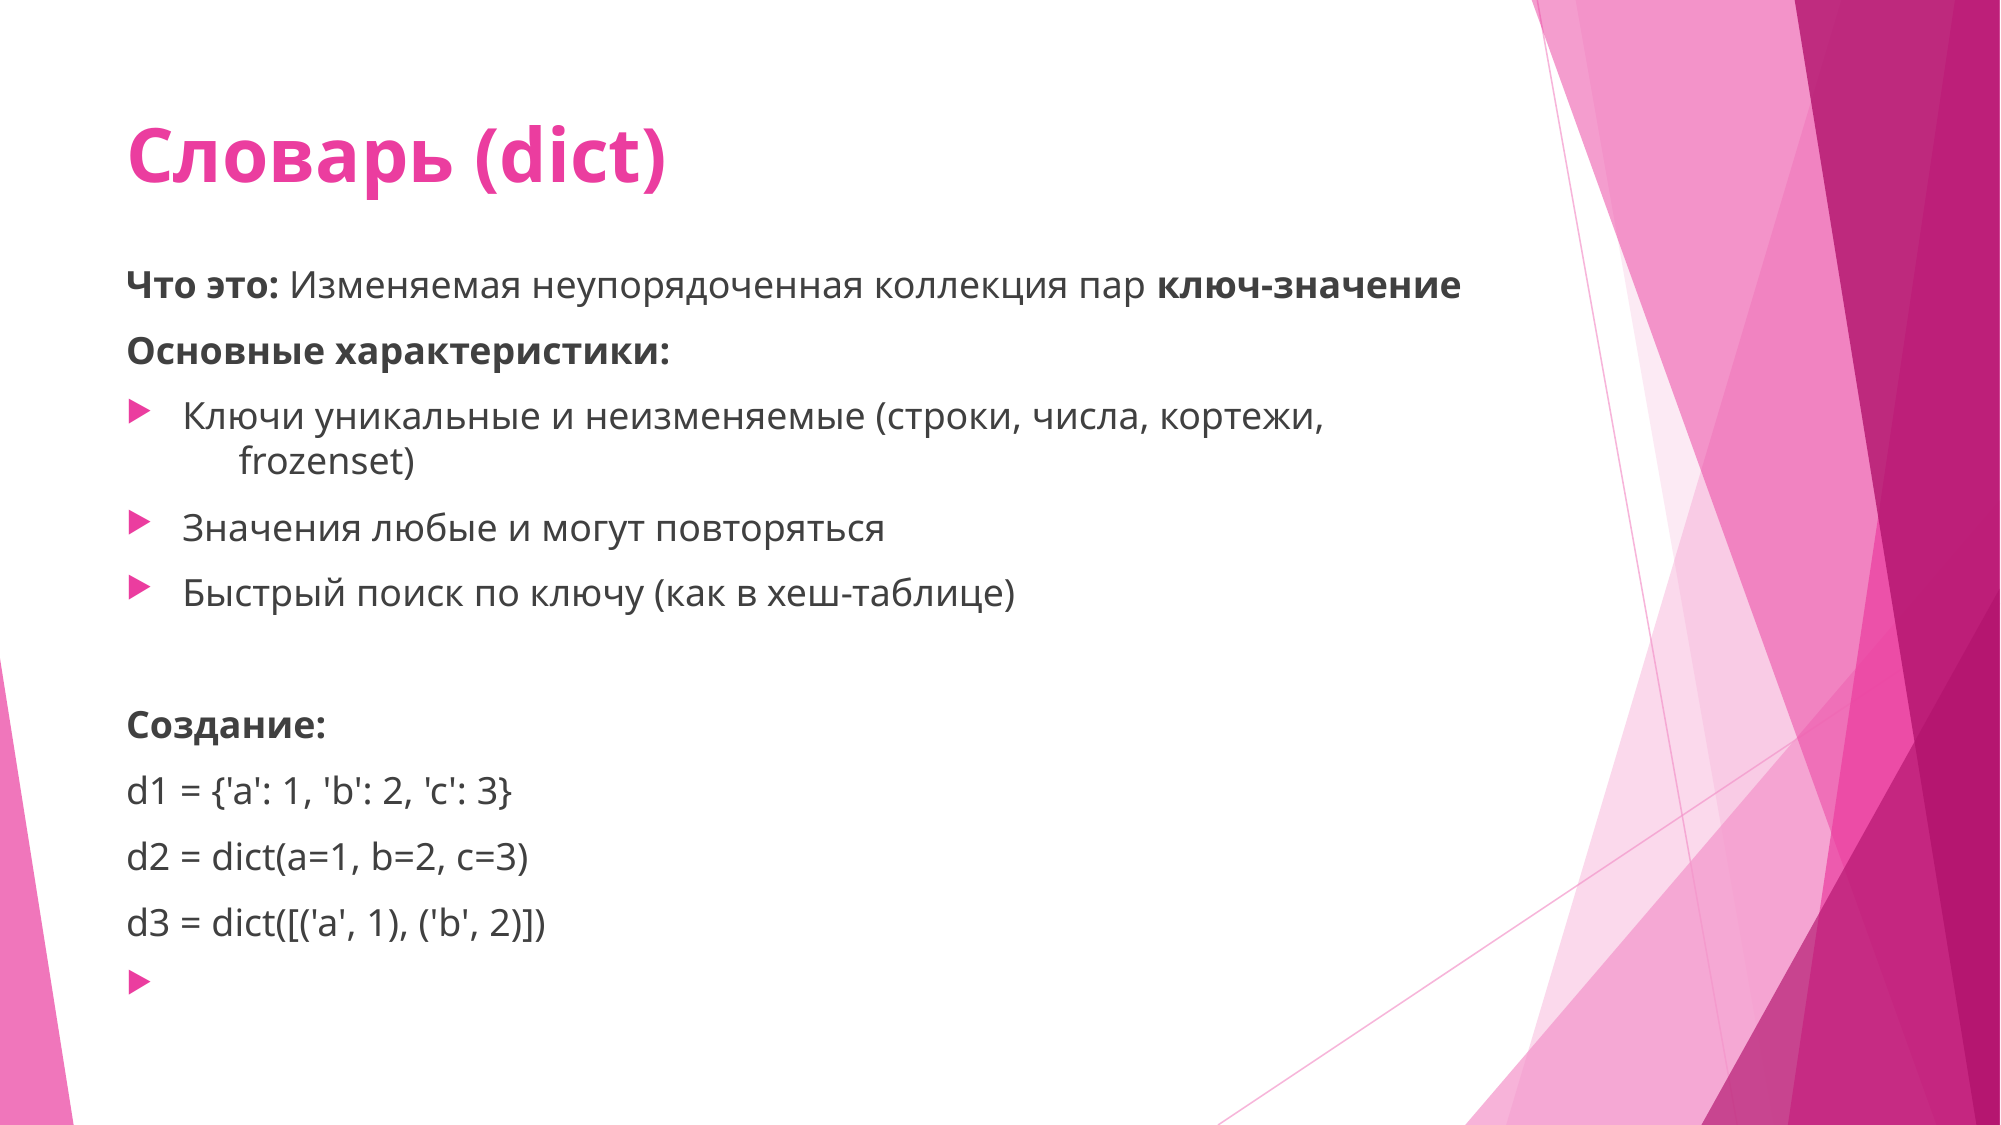

# Словарь (dict)
Что это: Изменяемая неупорядоченная коллекция пар ключ-значение
Основные характеристики:
Ключи уникальные и неизменяемые (строки, числа, кортежи, frozenset)
Значения любые и могут повторяться
Быстрый поиск по ключу (как в хеш-таблице)
Создание:
d1 = {'a': 1, 'b': 2, 'c': 3}
d2 = dict(a=1, b=2, c=3)
d3 = dict([('a', 1), ('b', 2)])